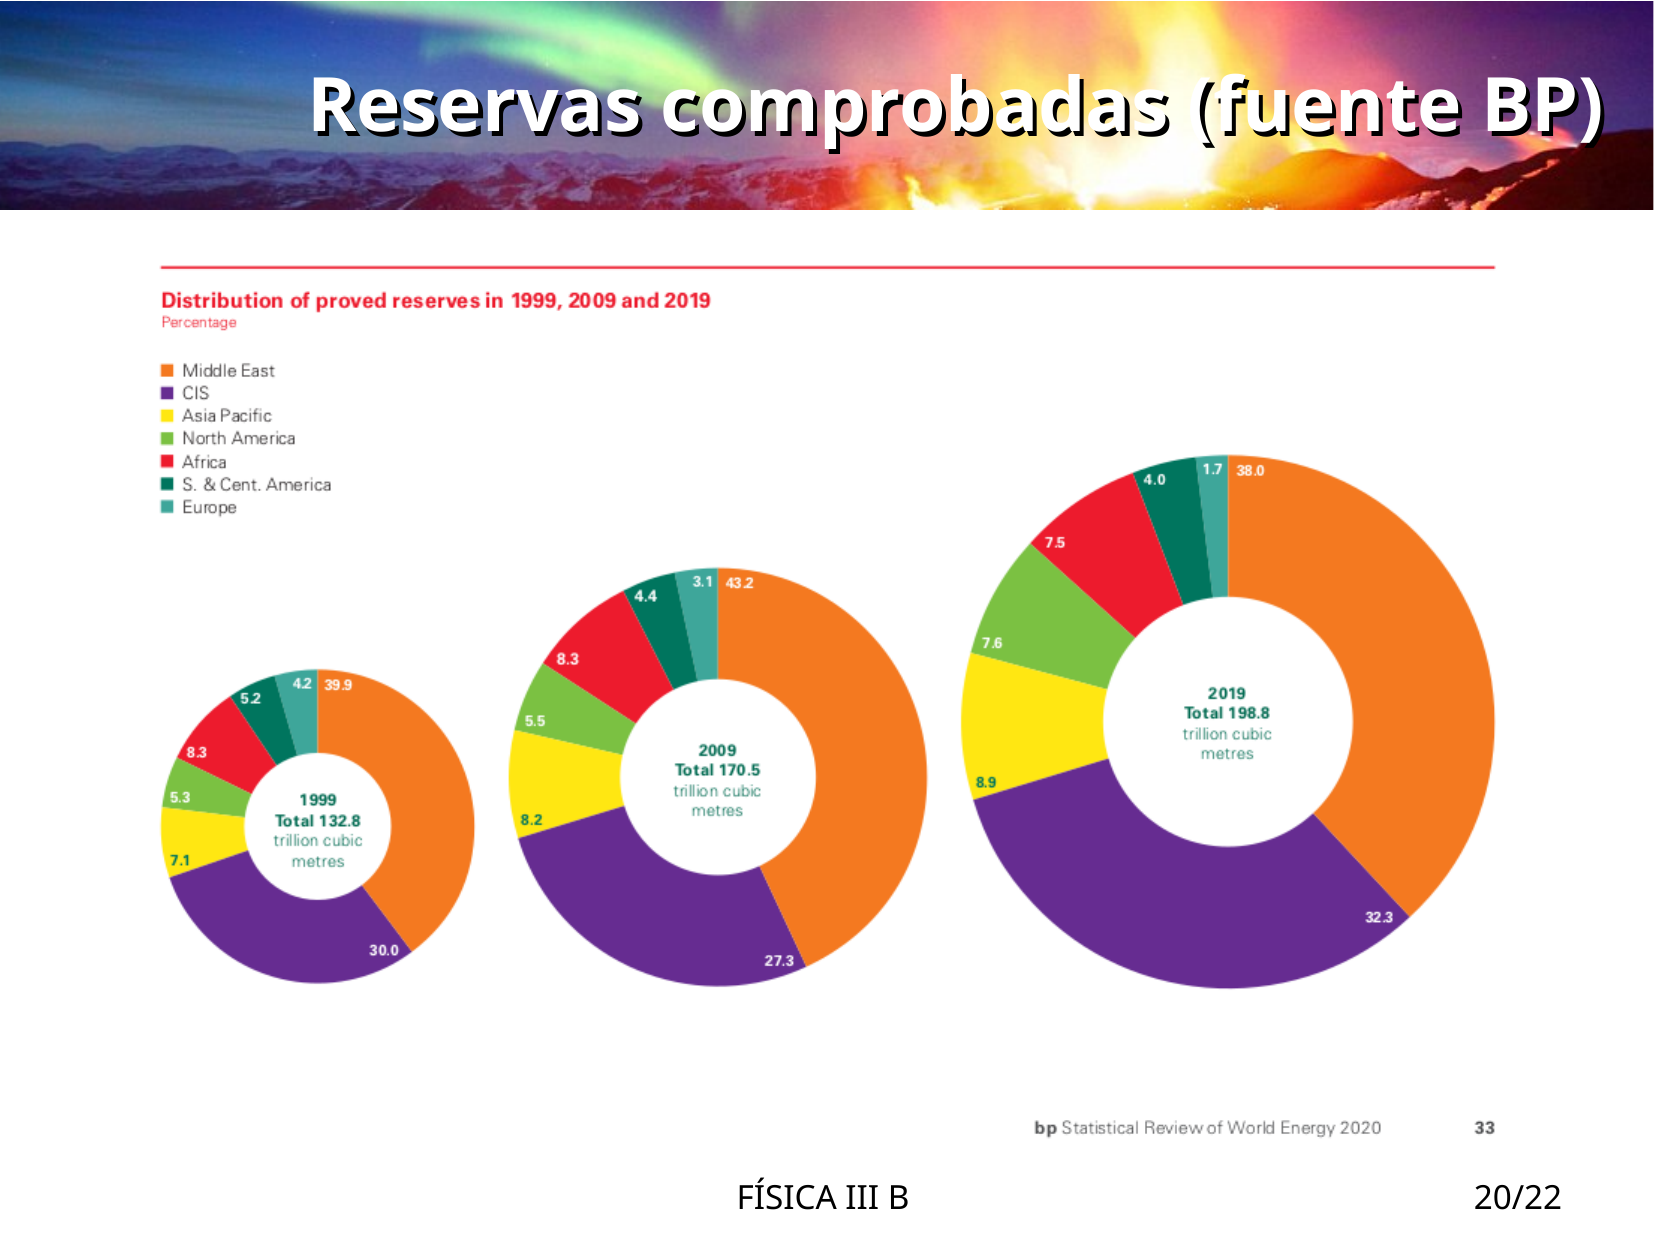

# Reservas comprobadas (fuente BP)
FÍSICA III B
20